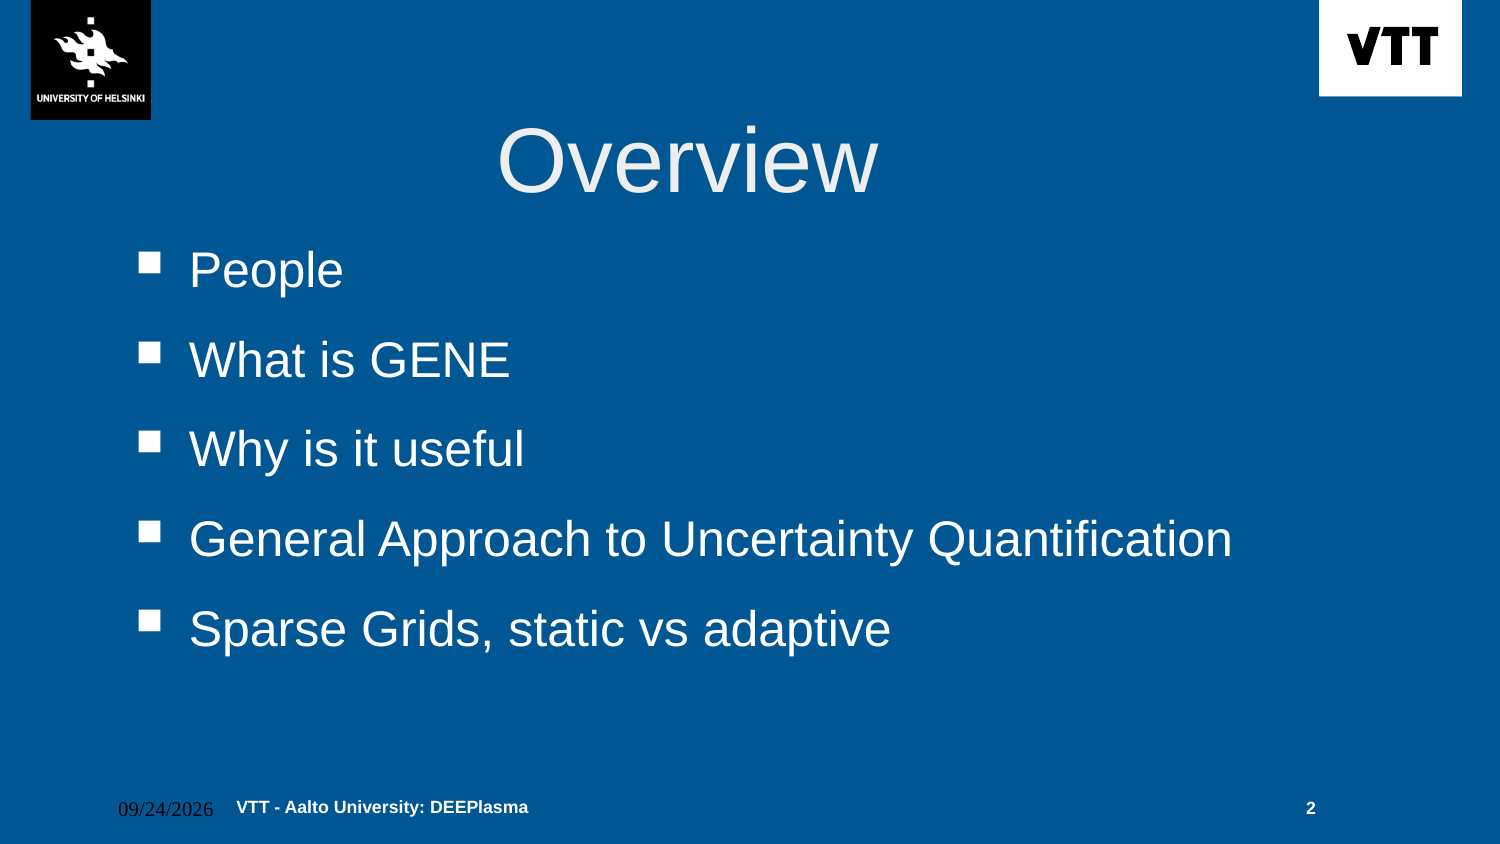

# Overview
People
What is GENE
Why is it useful
General Approach to Uncertainty Quantification
Sparse Grids, static vs adaptive
VTT - Aalto University: DEEPlasma
2